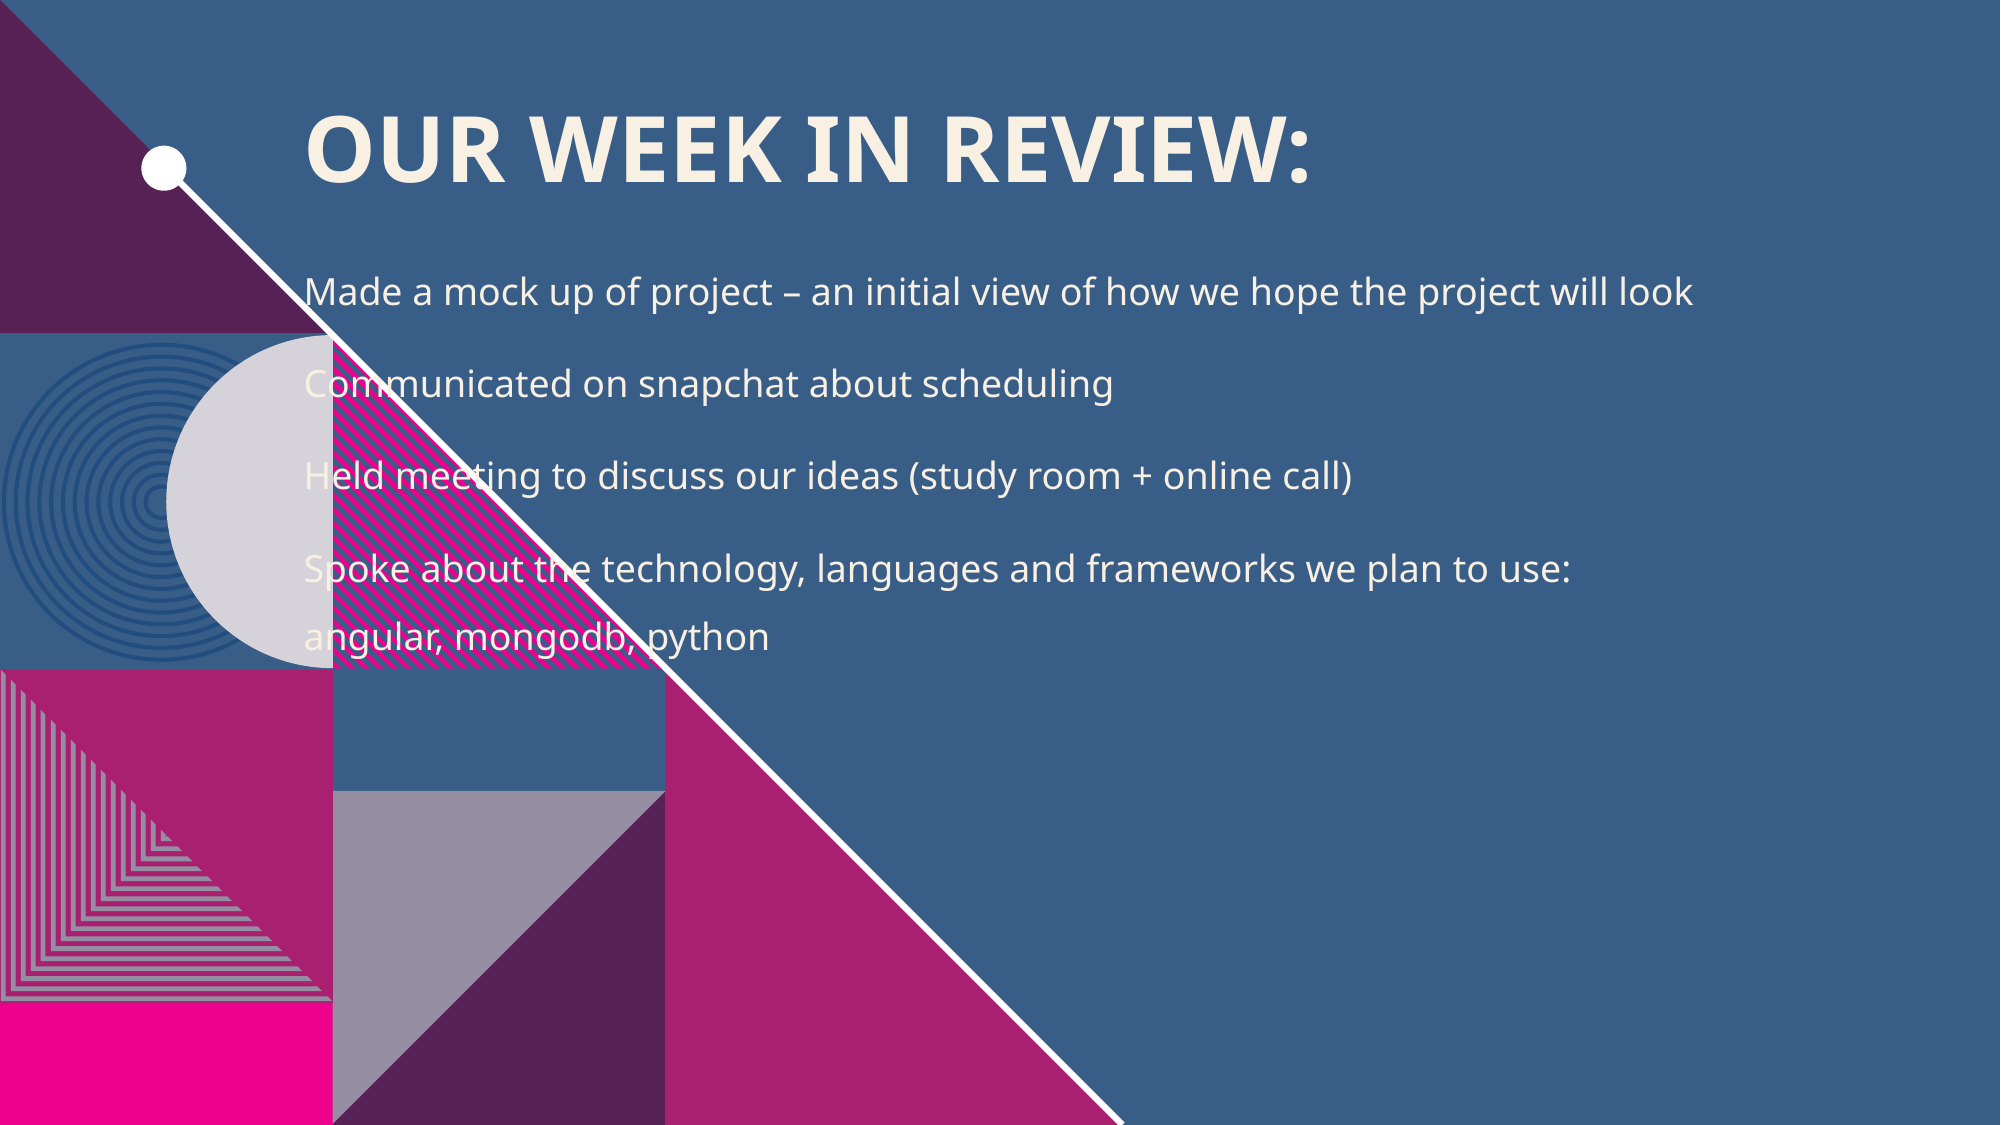

# Our week in review:
Made a mock up of project – an initial view of how we hope the project will look
Communicated on snapchat about scheduling
Held meeting to discuss our ideas (study room + online call)
Spoke about the technology, languages and frameworks we plan to use: angular, mongodb, python